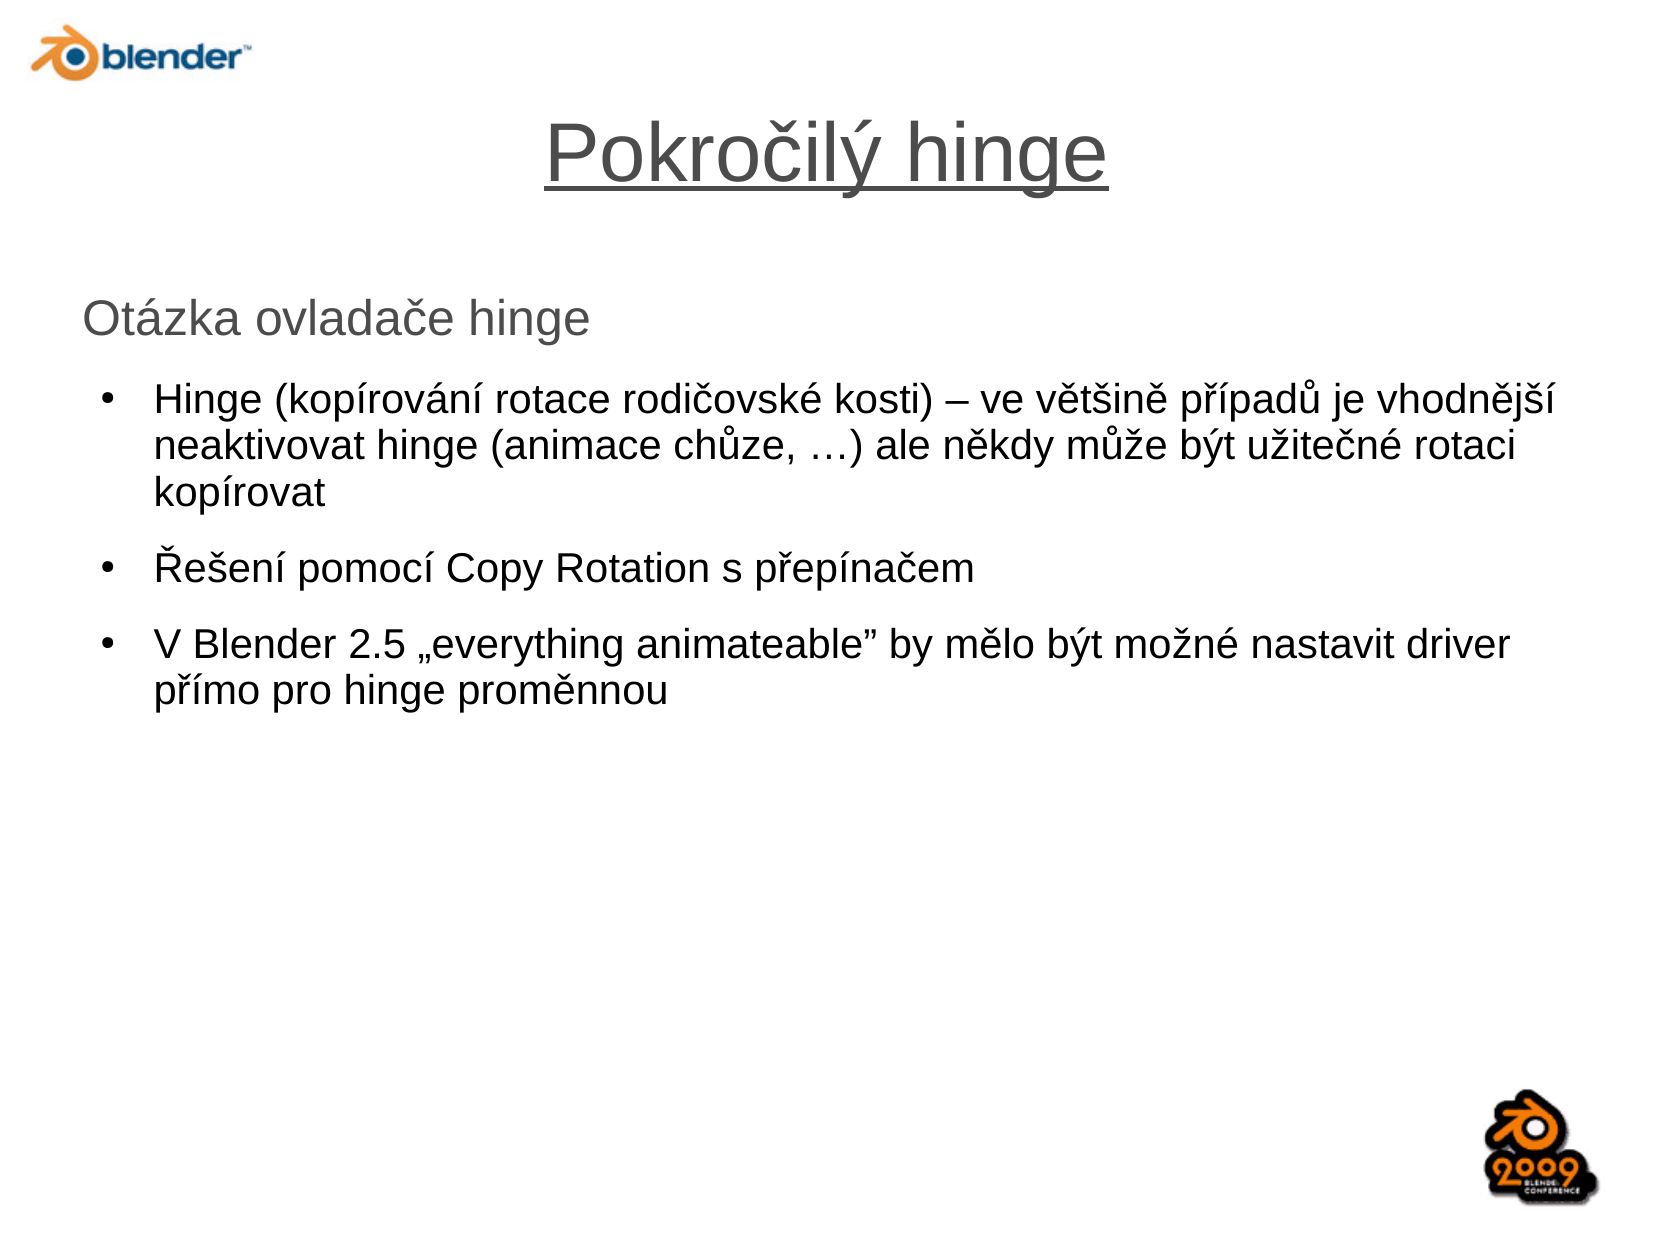

# Pokročilý hinge
Otázka ovladače hinge
Hinge (kopírování rotace rodičovské kosti) – ve většině případů je vhodnější neaktivovat hinge (animace chůze, …) ale někdy může být užitečné rotaci kopírovat
Řešení pomocí Copy Rotation s přepínačem
V Blender 2.5 „everything animateable” by mělo být možné nastavit driver přímo pro hinge proměnnou